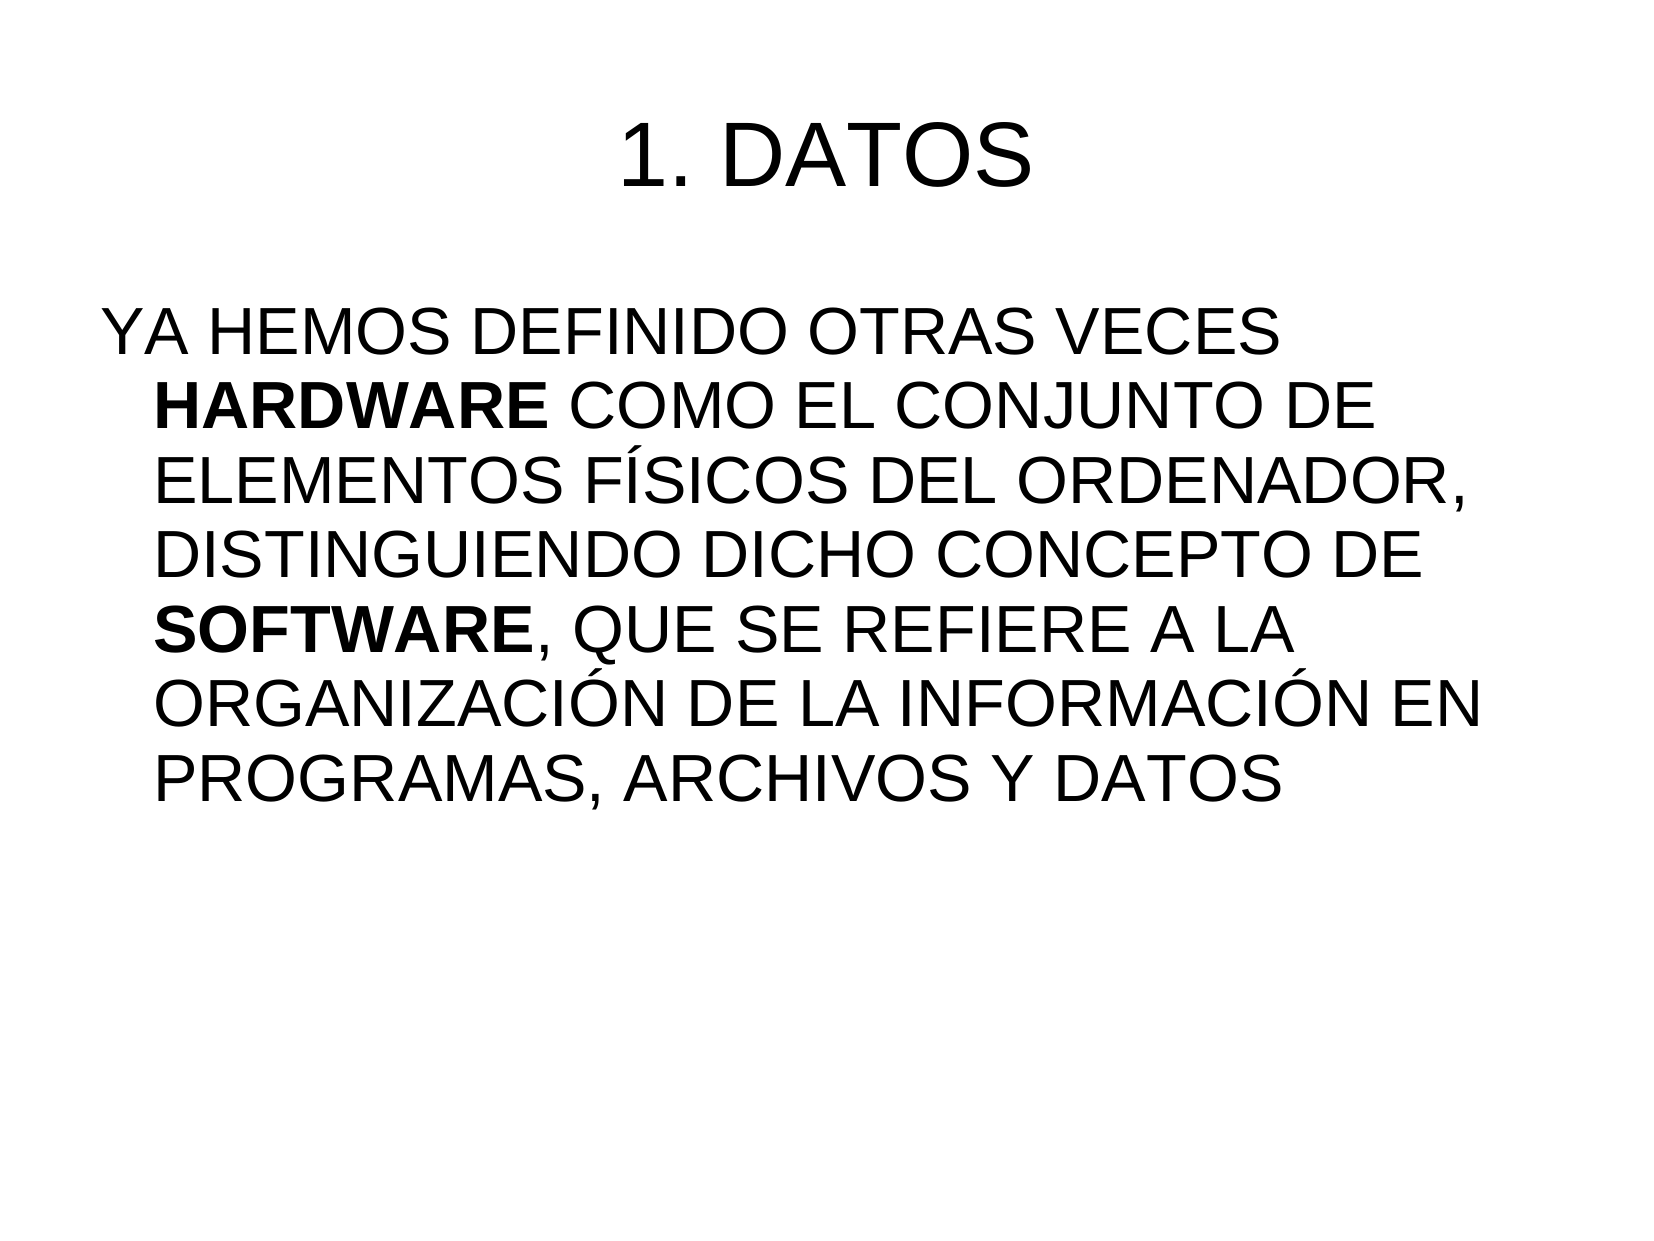

# 1. DATOS
YA HEMOS DEFINIDO OTRAS VECES HARDWARE COMO EL CONJUNTO DE ELEMENTOS FÍSICOS DEL ORDENADOR, DISTINGUIENDO DICHO CONCEPTO DE SOFTWARE, QUE SE REFIERE A LA ORGANIZACIÓN DE LA INFORMACIÓN EN PROGRAMAS, ARCHIVOS Y DATOS